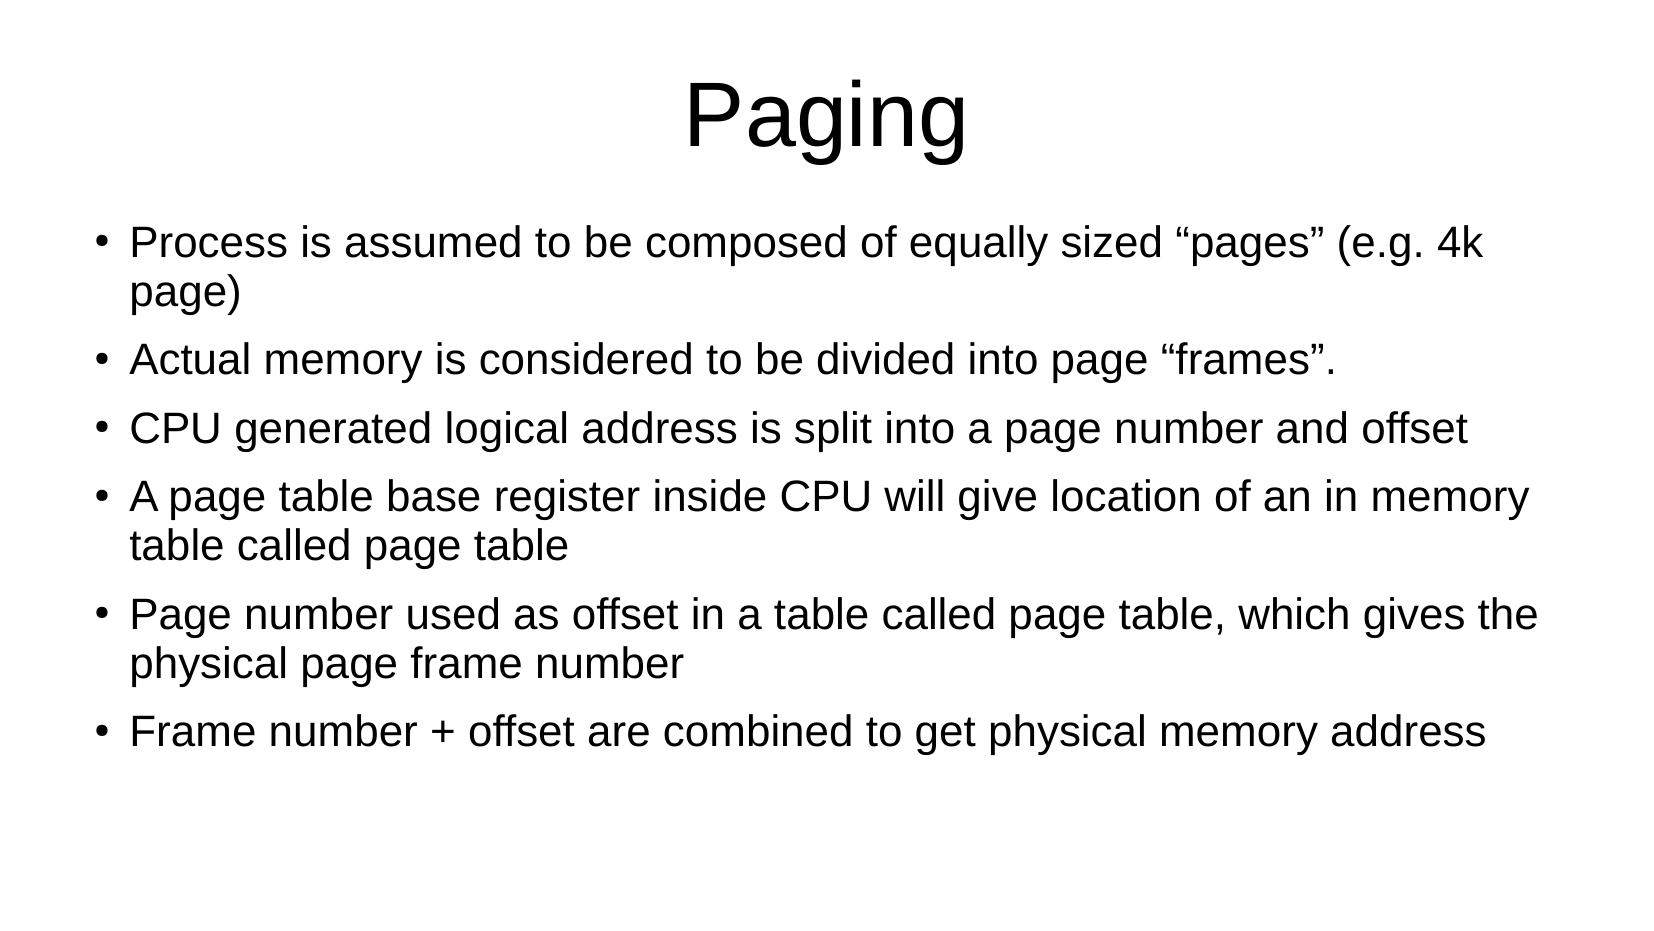

# Paging
Process is assumed to be composed of equally sized “pages” (e.g. 4k page)
Actual memory is considered to be divided into page “frames”.
CPU generated logical address is split into a page number and offset
A page table base register inside CPU will give location of an in memory table called page table
Page number used as offset in a table called page table, which gives the physical page frame number
Frame number + offset are combined to get physical memory address